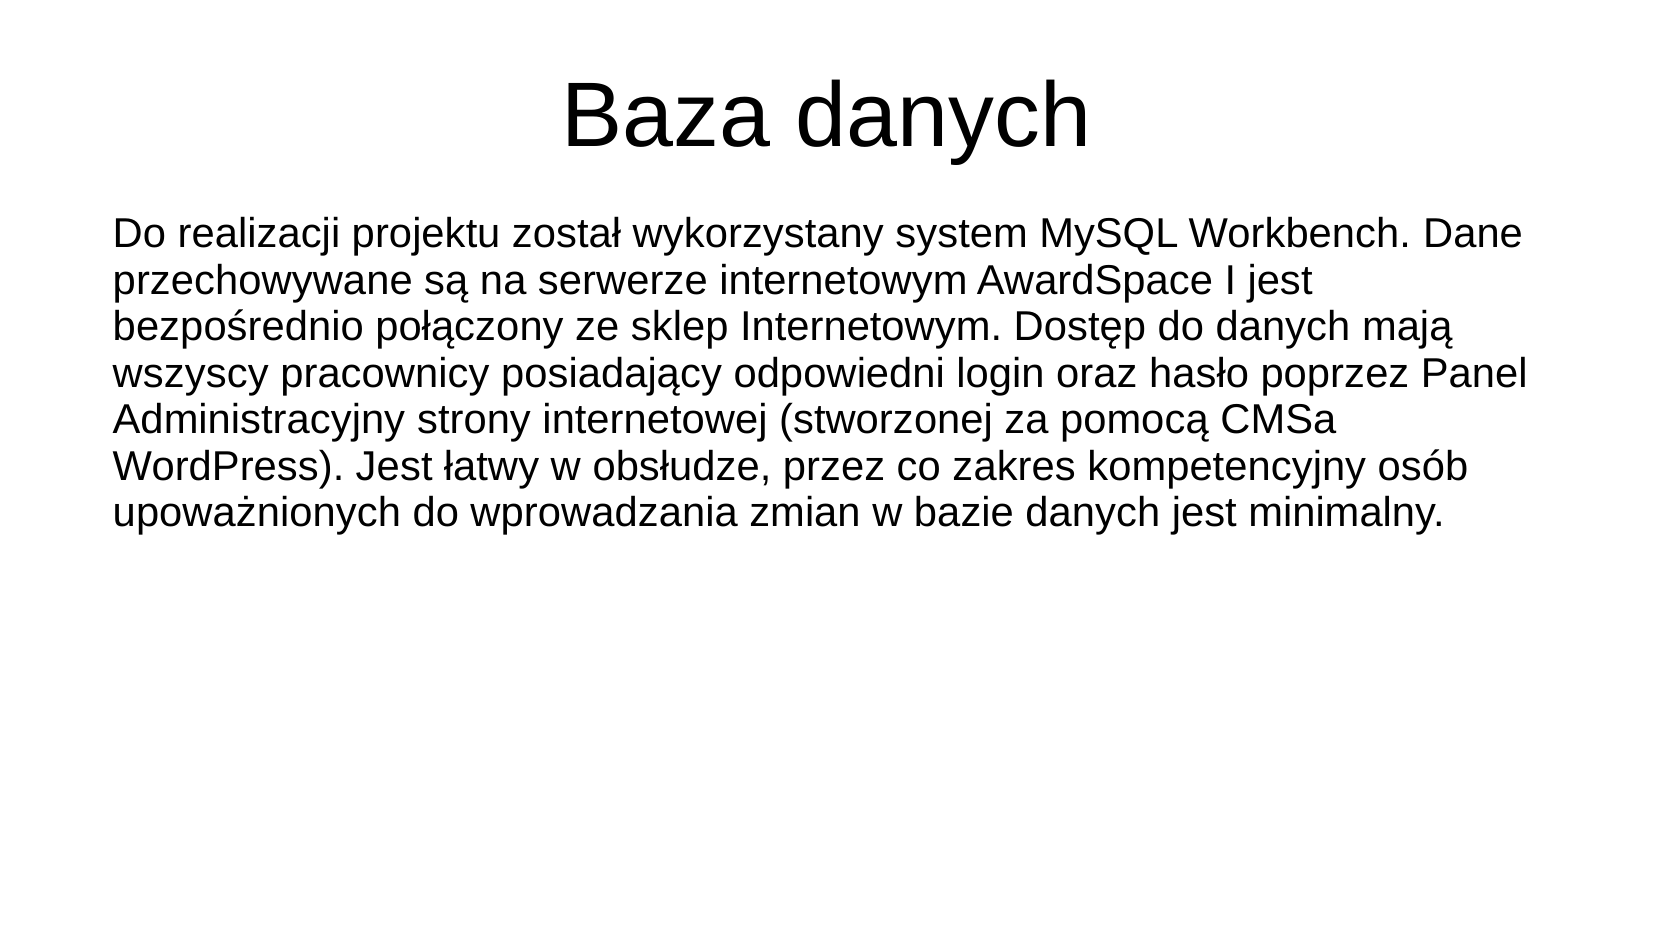

# Baza danych
Do realizacji projektu został wykorzystany system MySQL Workbench. Dane przechowywane są na serwerze internetowym AwardSpace I jest bezpośrednio połączony ze sklep Internetowym. Dostęp do danych mają wszyscy pracownicy posiadający odpowiedni login oraz hasło poprzez Panel Administracyjny strony internetowej (stworzonej za pomocą CMSa WordPress). Jest łatwy w obsłudze, przez co zakres kompetencyjny osób upoważnionych do wprowadzania zmian w bazie danych jest minimalny.